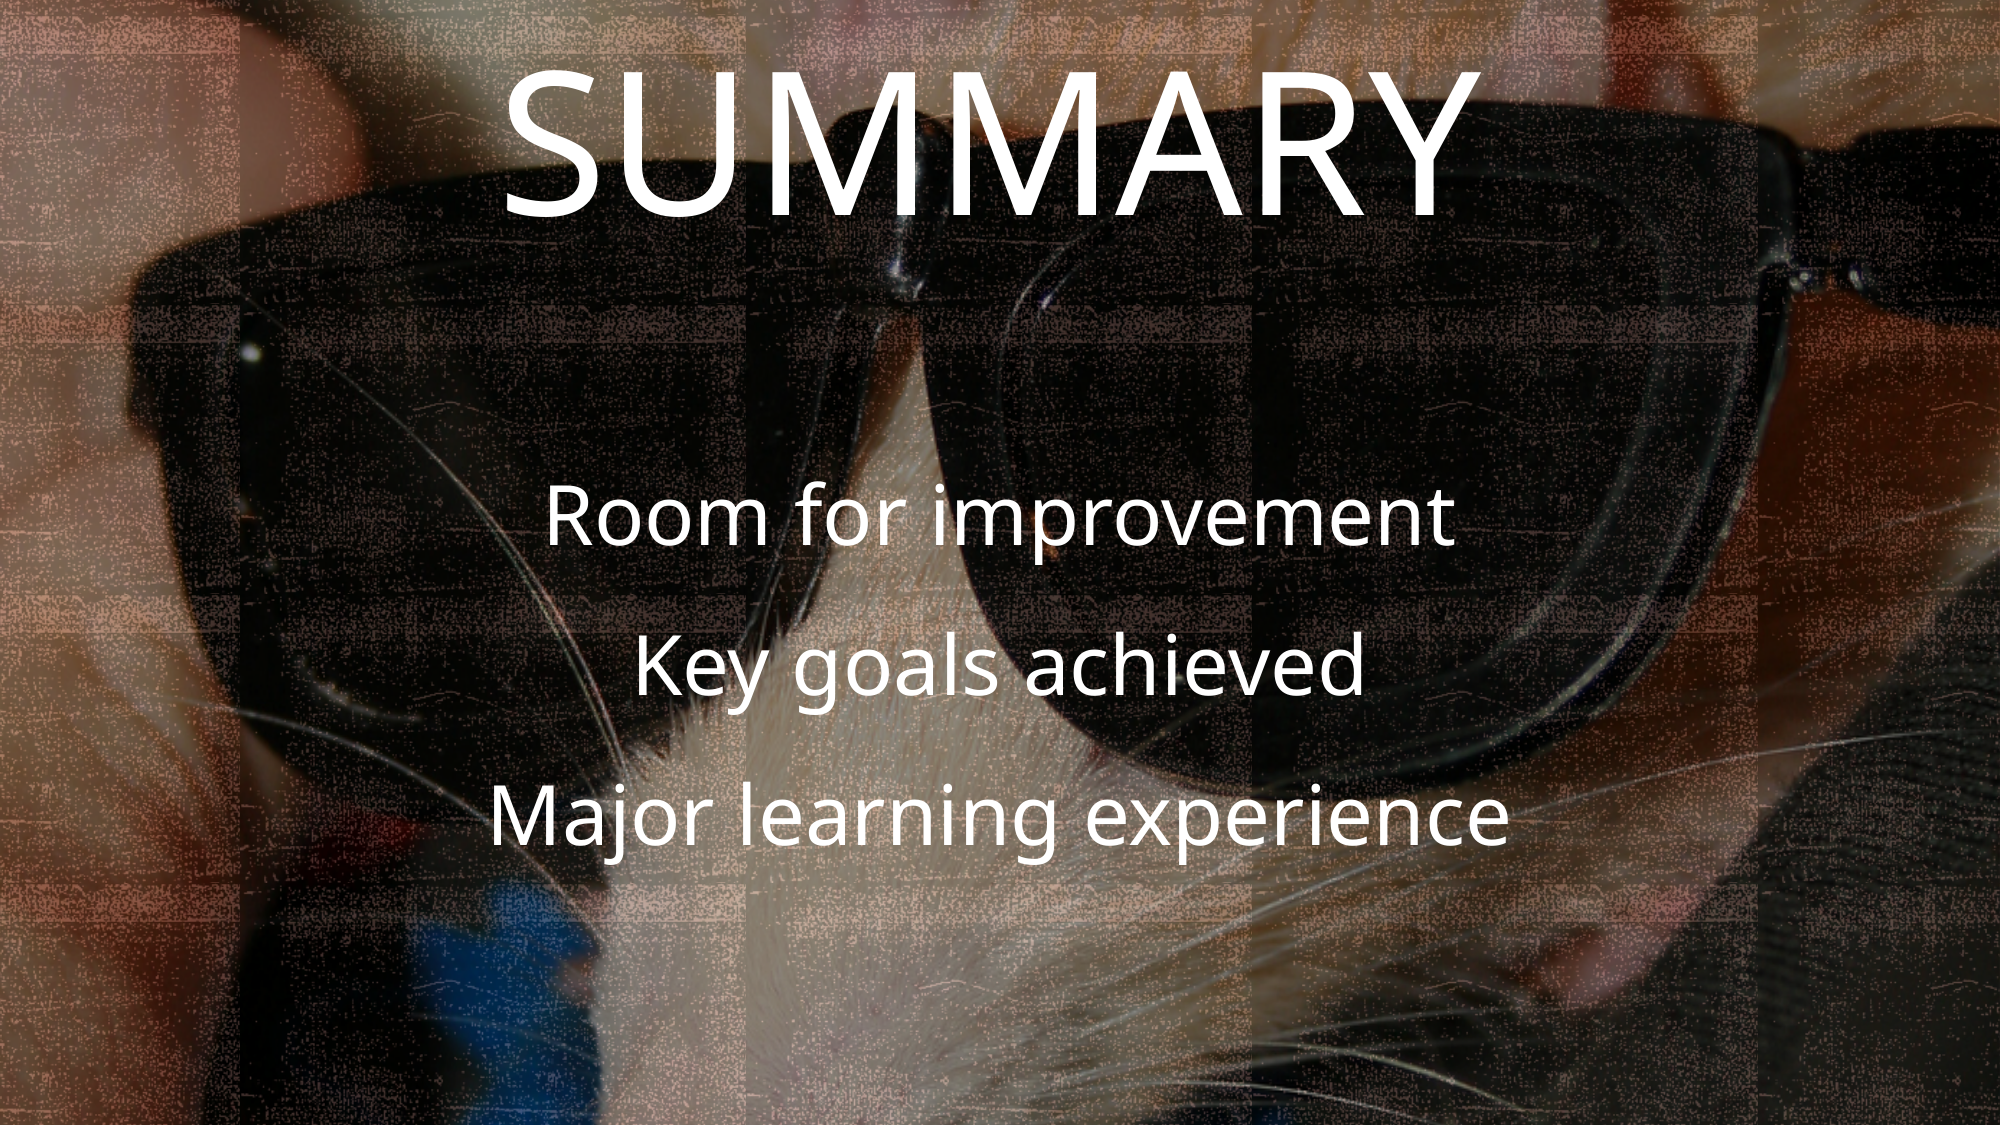

# Summary
Room for improvement
Key goals achieved
Major learning experience